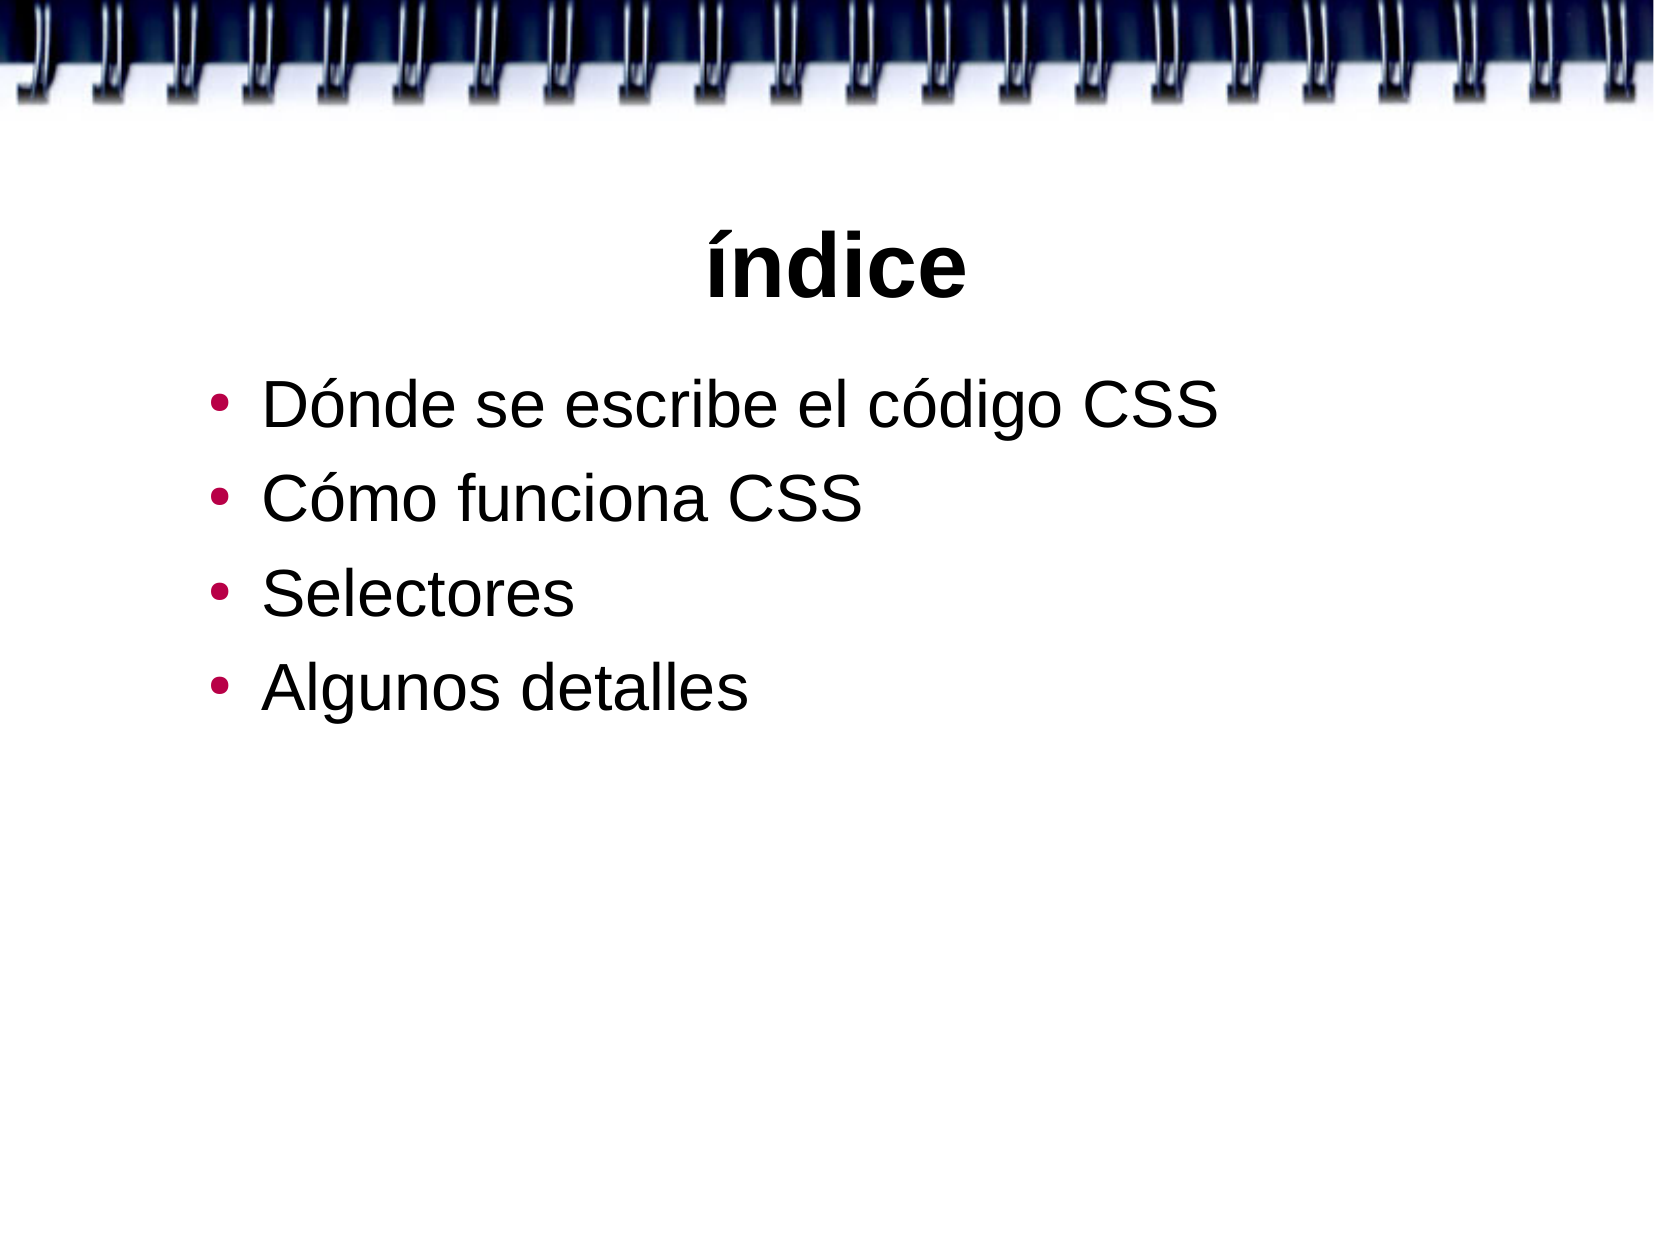

# índice
Dónde se escribe el código CSS
Cómo funciona CSS
Selectores
Algunos detalles